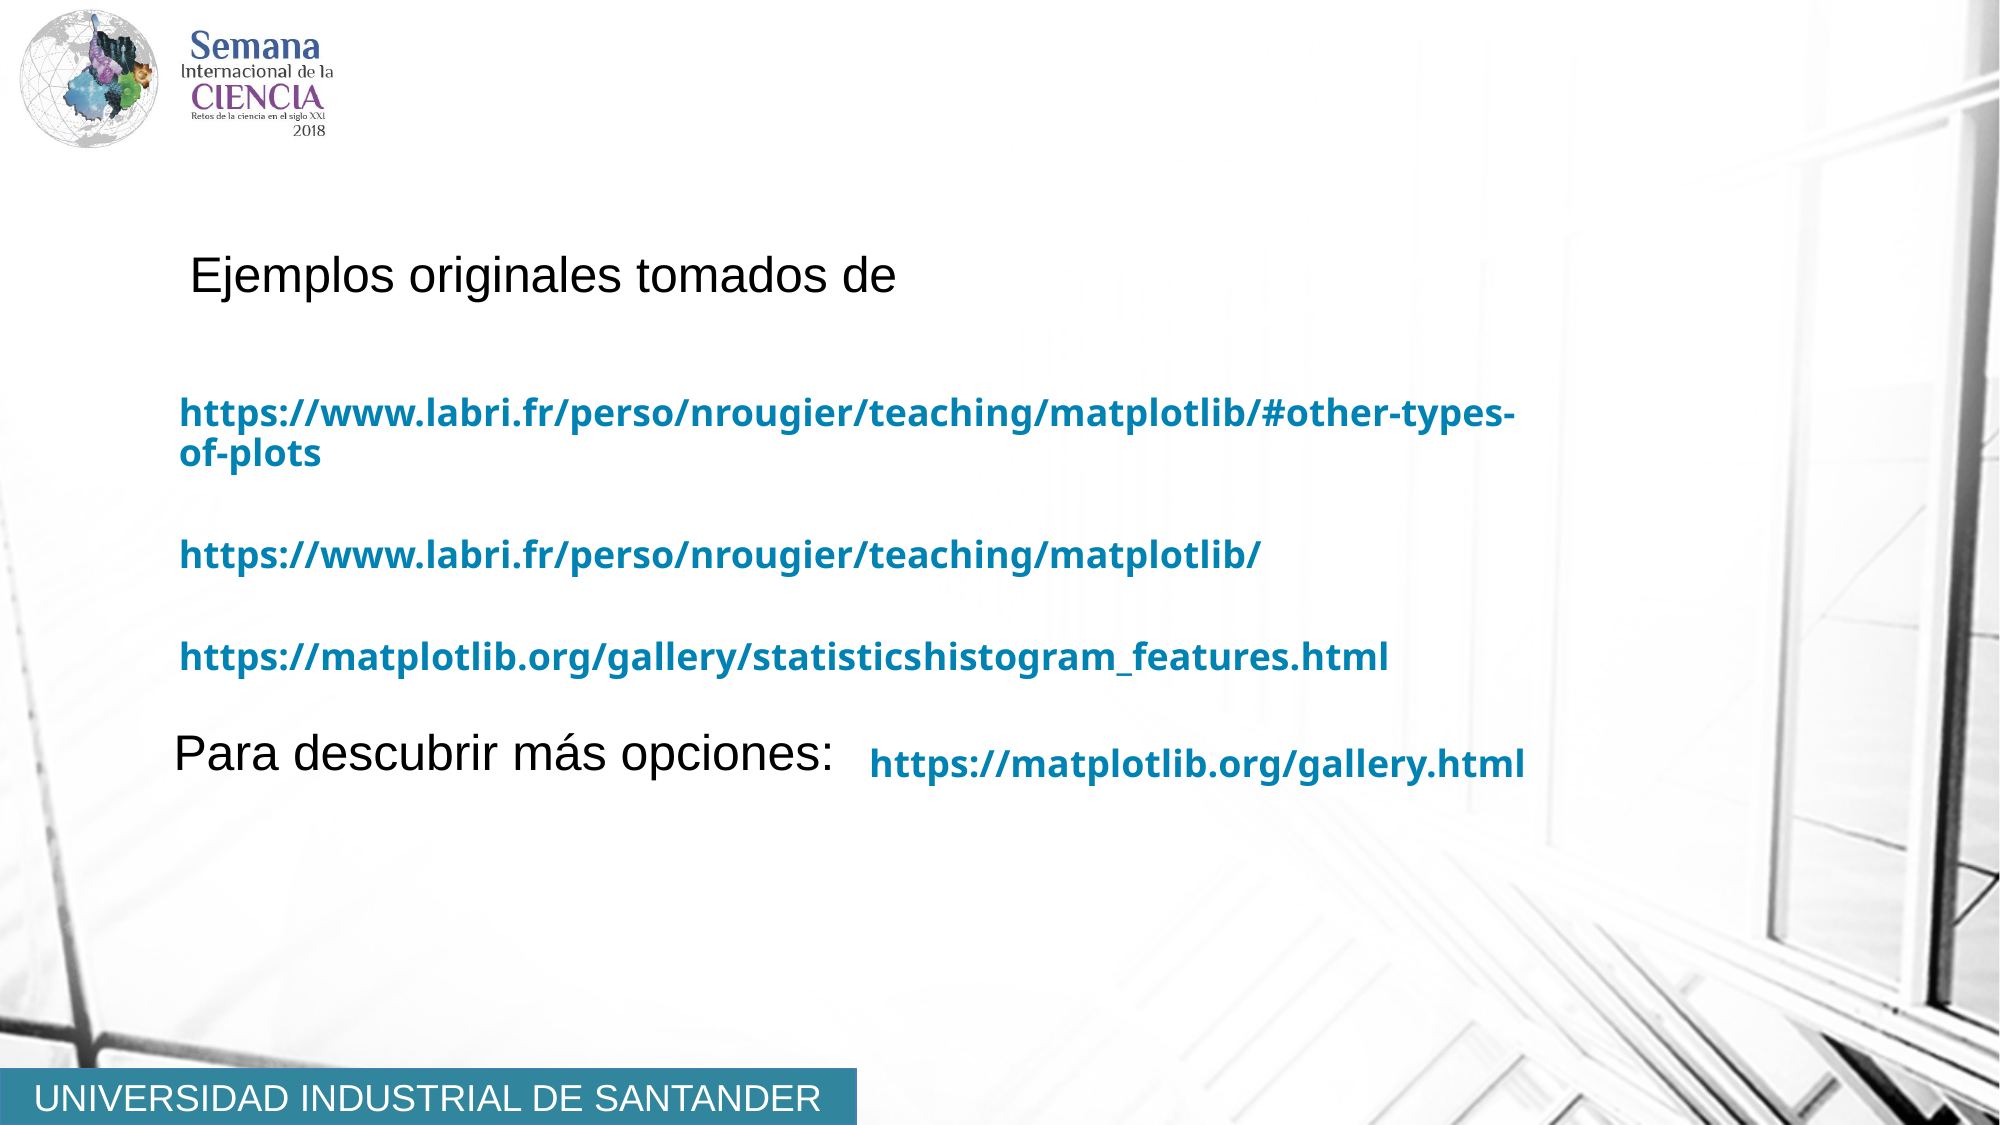

Ejemplos originales tomados de
https://www.labri.fr/perso/nrougier/teaching/matplotlib/#other-types-of-plots
https://www.labri.fr/perso/nrougier/teaching/matplotlib/
https://matplotlib.org/gallery/statisticshistogram_features.html
Para descubrir más opciones:
https://matplotlib.org/gallery.html
UNIVERSIDAD INDUSTRIAL DE SANTANDER